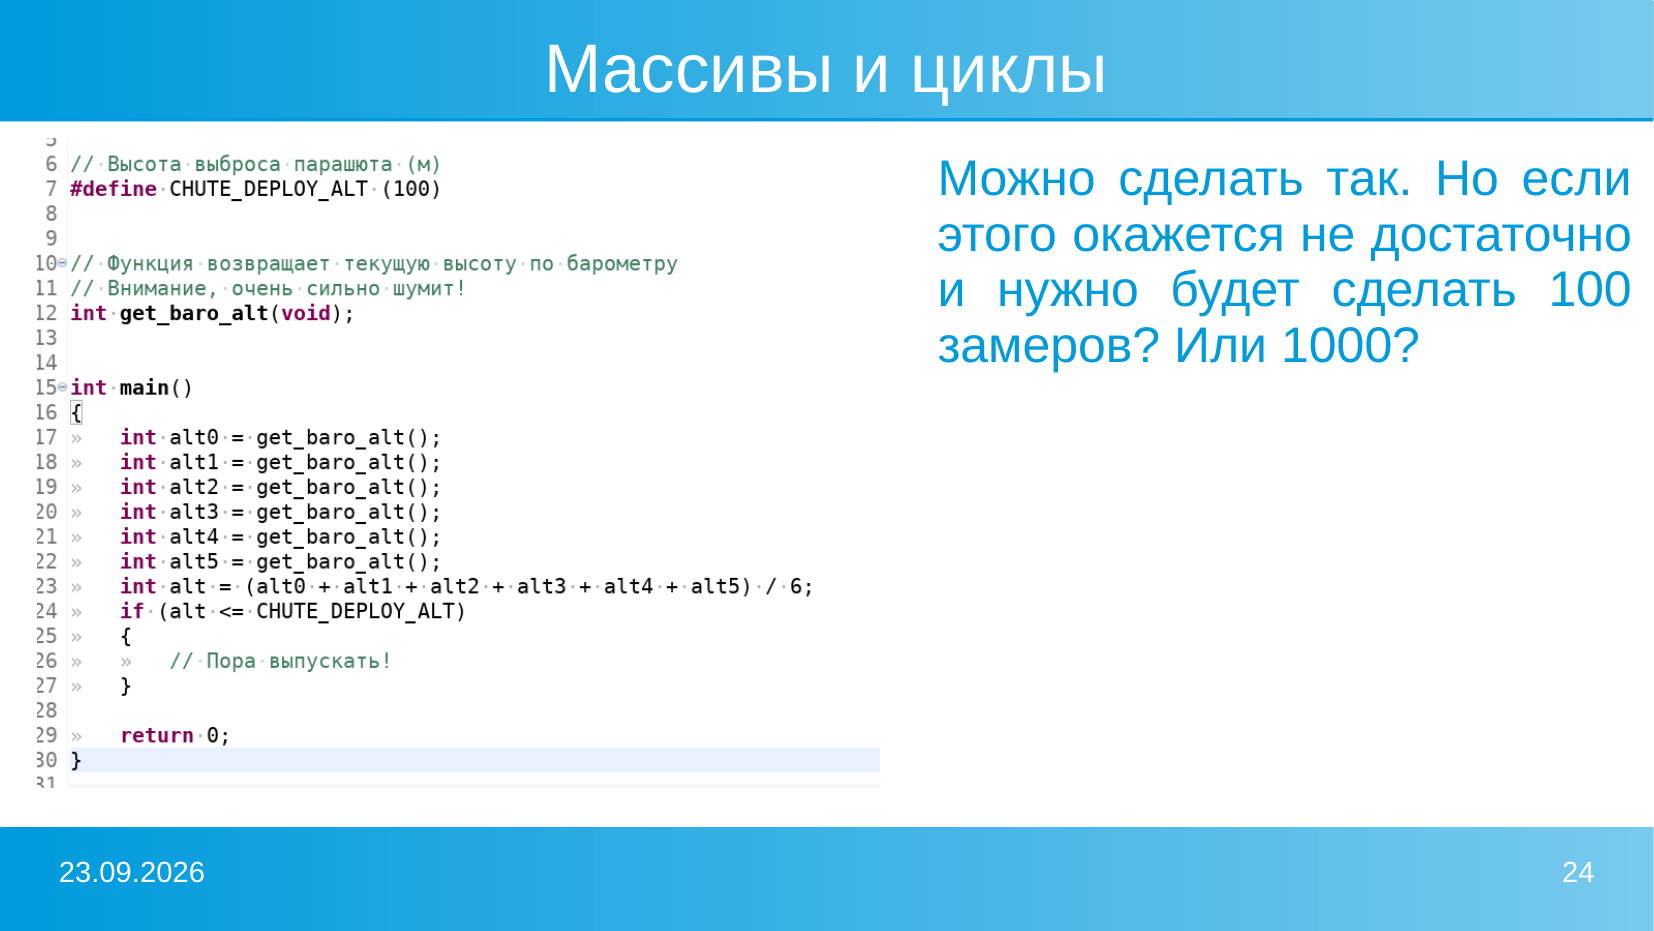

# Массивы и циклы
Можно сделать так. Но если этого окажется не достаточно и нужно будет сделать 100 замеров? Или 1000?
24